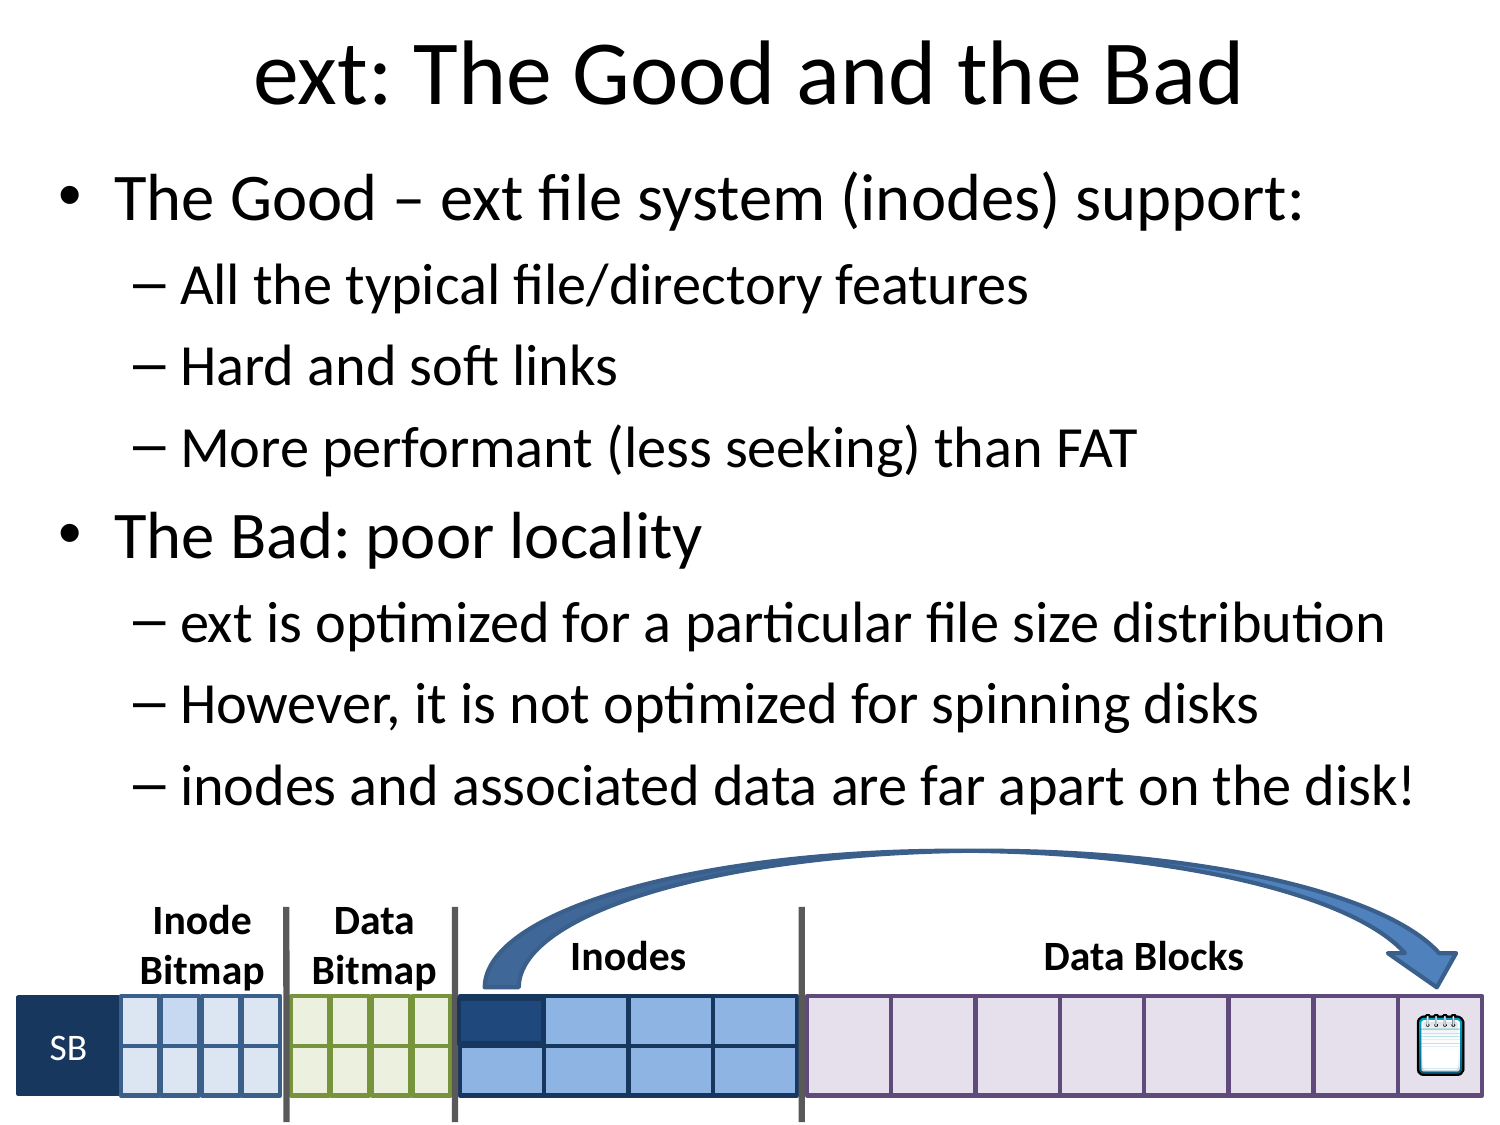

# ext: The Good and the Bad
The Good – ext file system (inodes) support:
All the typical file/directory features
Hard and soft links
More performant (less seeking) than FAT
The Bad: poor locality
ext is optimized for a particular file size distribution
However, it is not optimized for spinning disks
inodes and associated data are far apart on the disk!
Inode
Bitmap
Data
Bitmap
Inodes
Data Blocks
SB